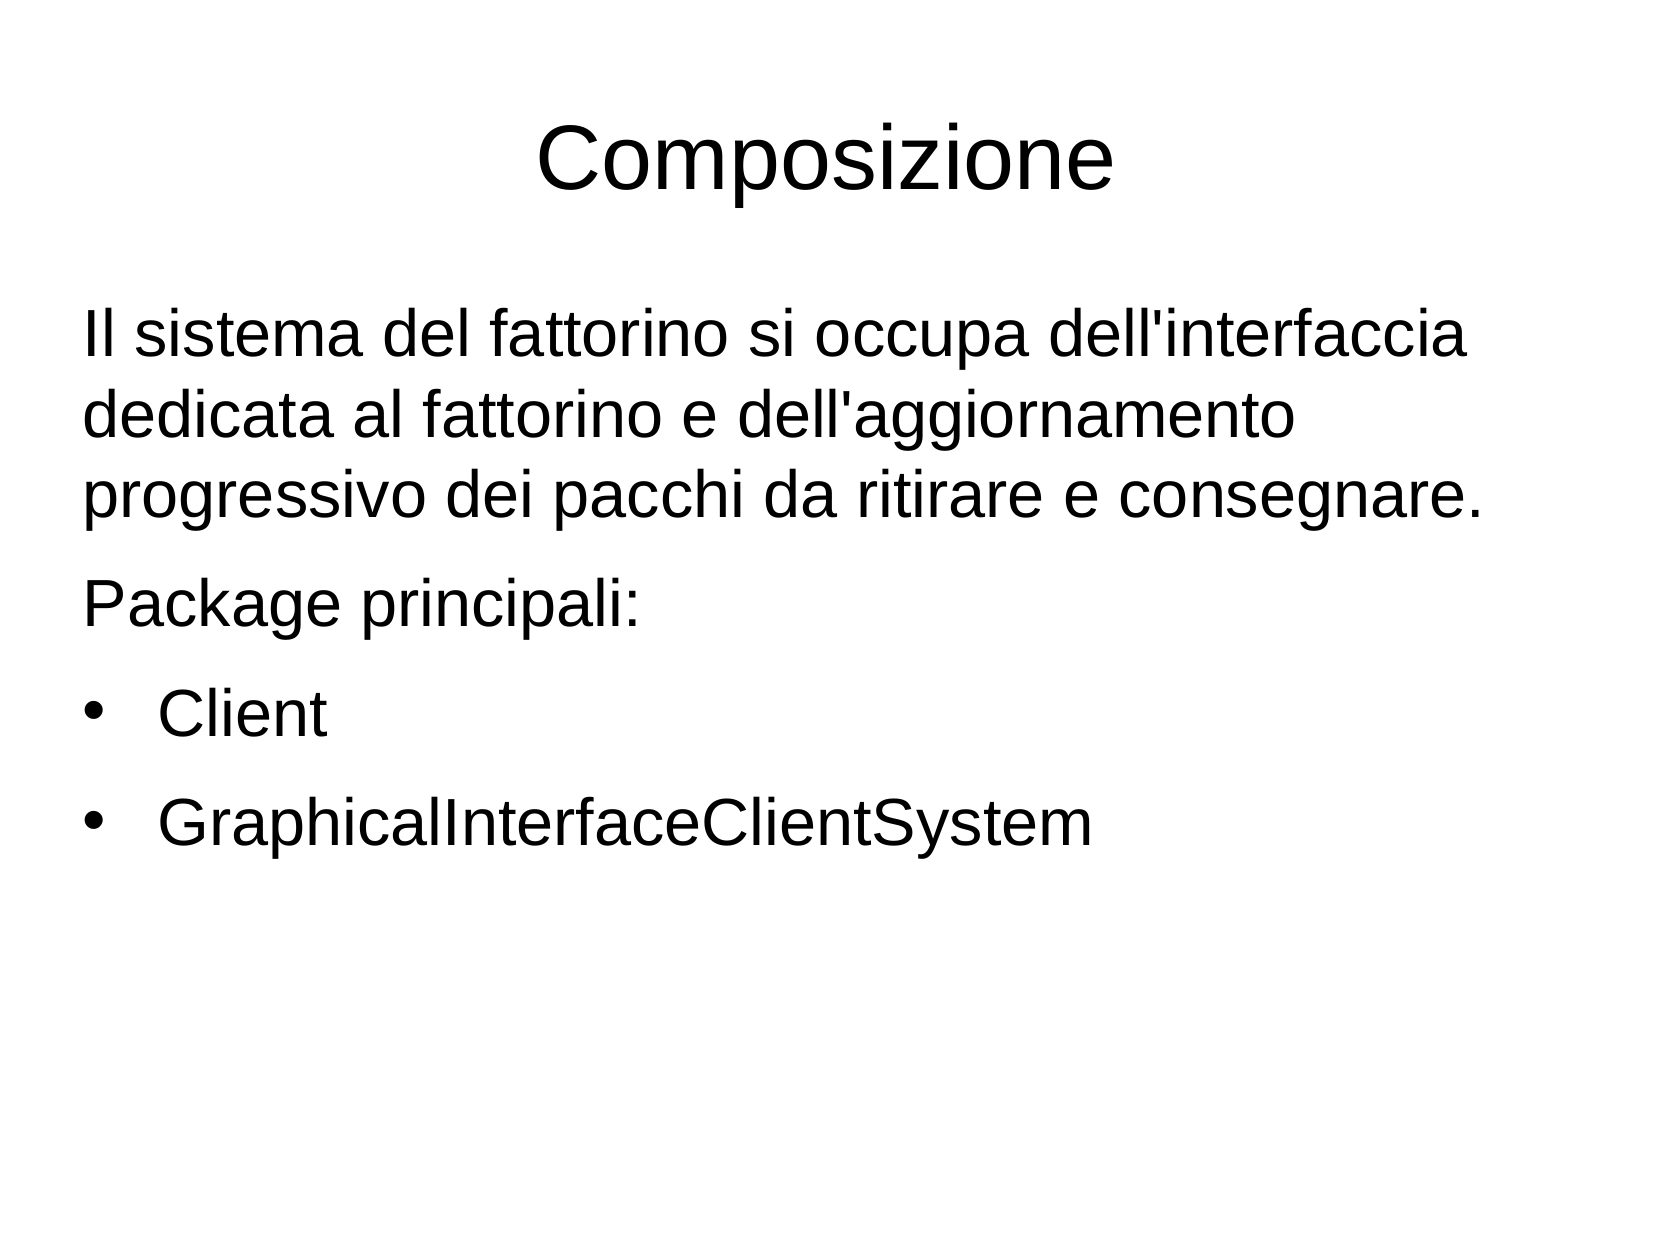

# Composizione
Il sistema del fattorino si occupa dell'interfaccia dedicata al fattorino e dell'aggiornamento progressivo dei pacchi da ritirare e consegnare.
Package principali:
Client
GraphicalInterfaceClientSystem